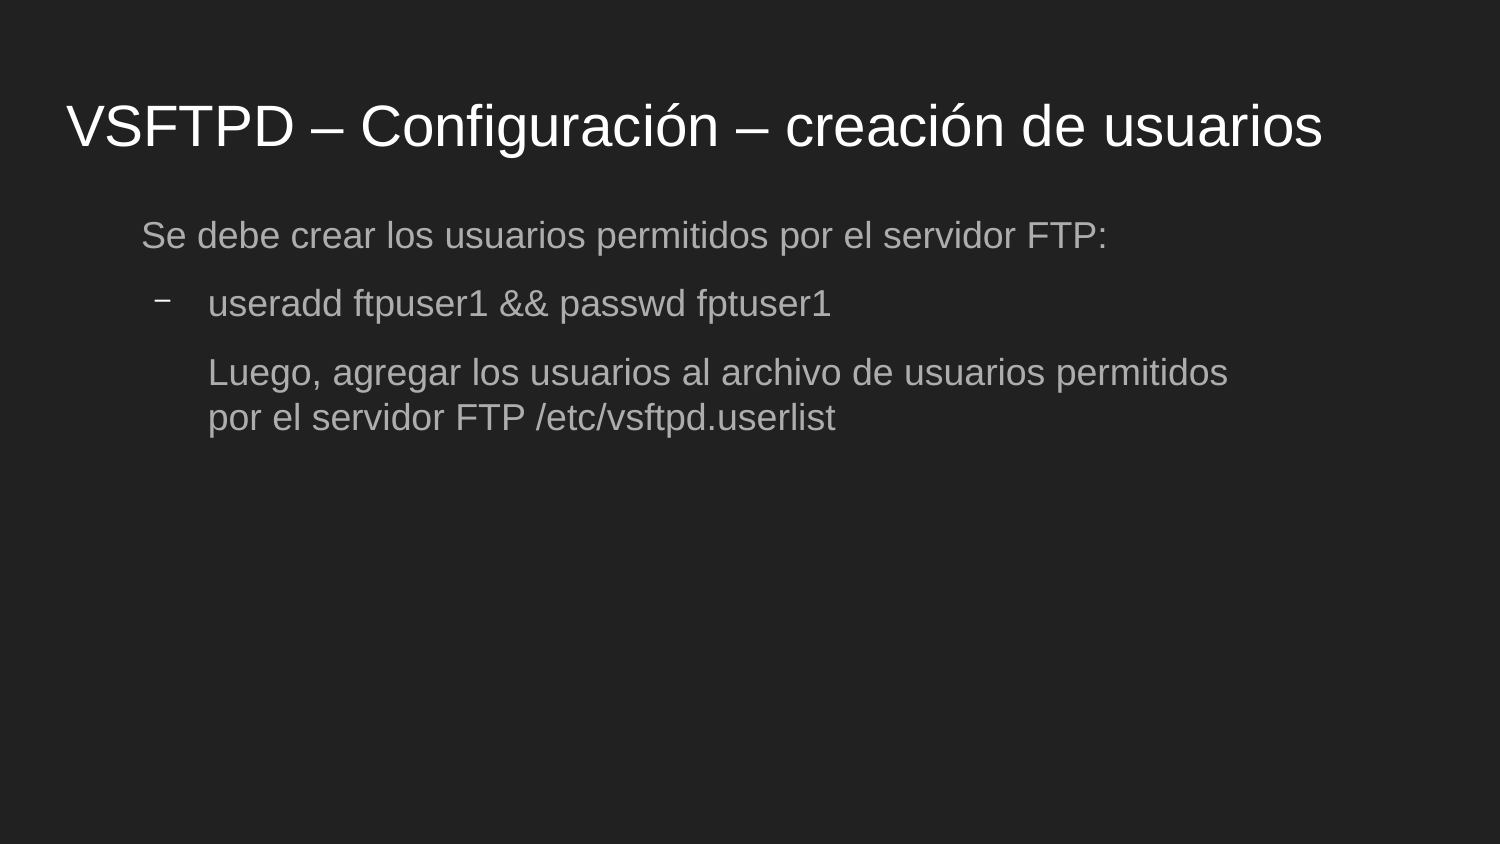

# VSFTPD – Configuración – creación de usuarios
Se debe crear los usuarios permitidos por el servidor FTP:
useradd ftpuser1 && passwd fptuser1
Luego, agregar los usuarios al archivo de usuarios permitidos por el servidor FTP /etc/vsftpd.userlist